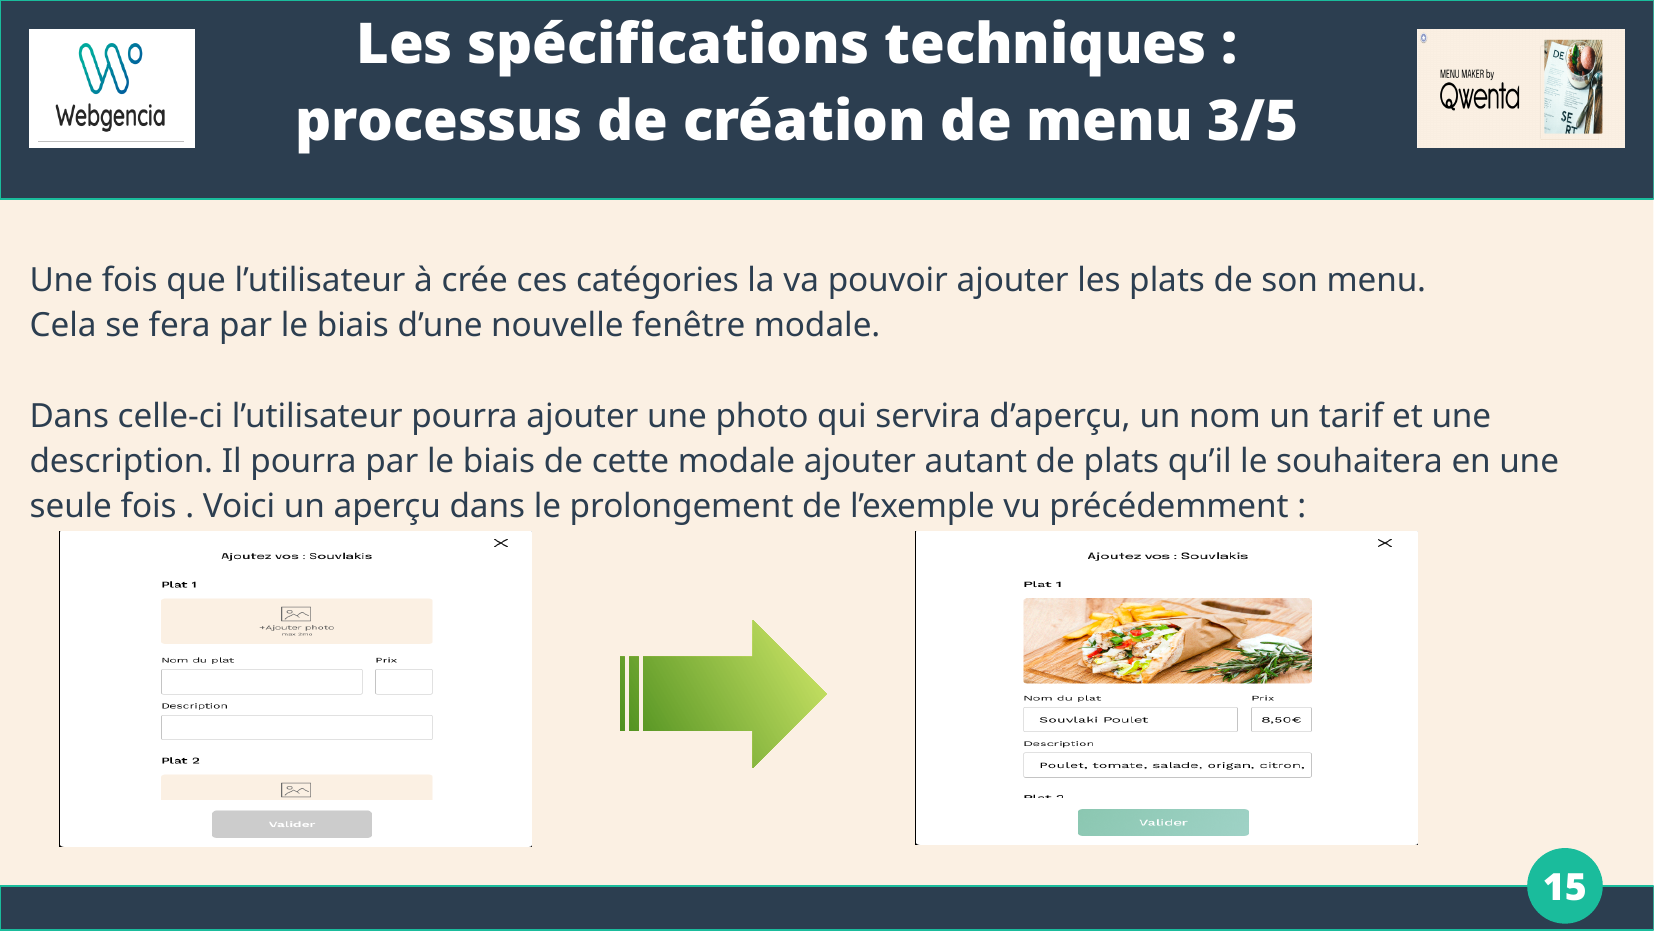

# Les spécifications techniques : processus de création de menu 3/5
Une fois que l’utilisateur à crée ces catégories la va pouvoir ajouter les plats de son menu.
Cela se fera par le biais d’une nouvelle fenêtre modale.
Dans celle-ci l’utilisateur pourra ajouter une photo qui servira d’aperçu, un nom un tarif et une description. Il pourra par le biais de cette modale ajouter autant de plats qu’il le souhaitera en une seule fois . Voici un aperçu dans le prolongement de l’exemple vu précédemment :
15